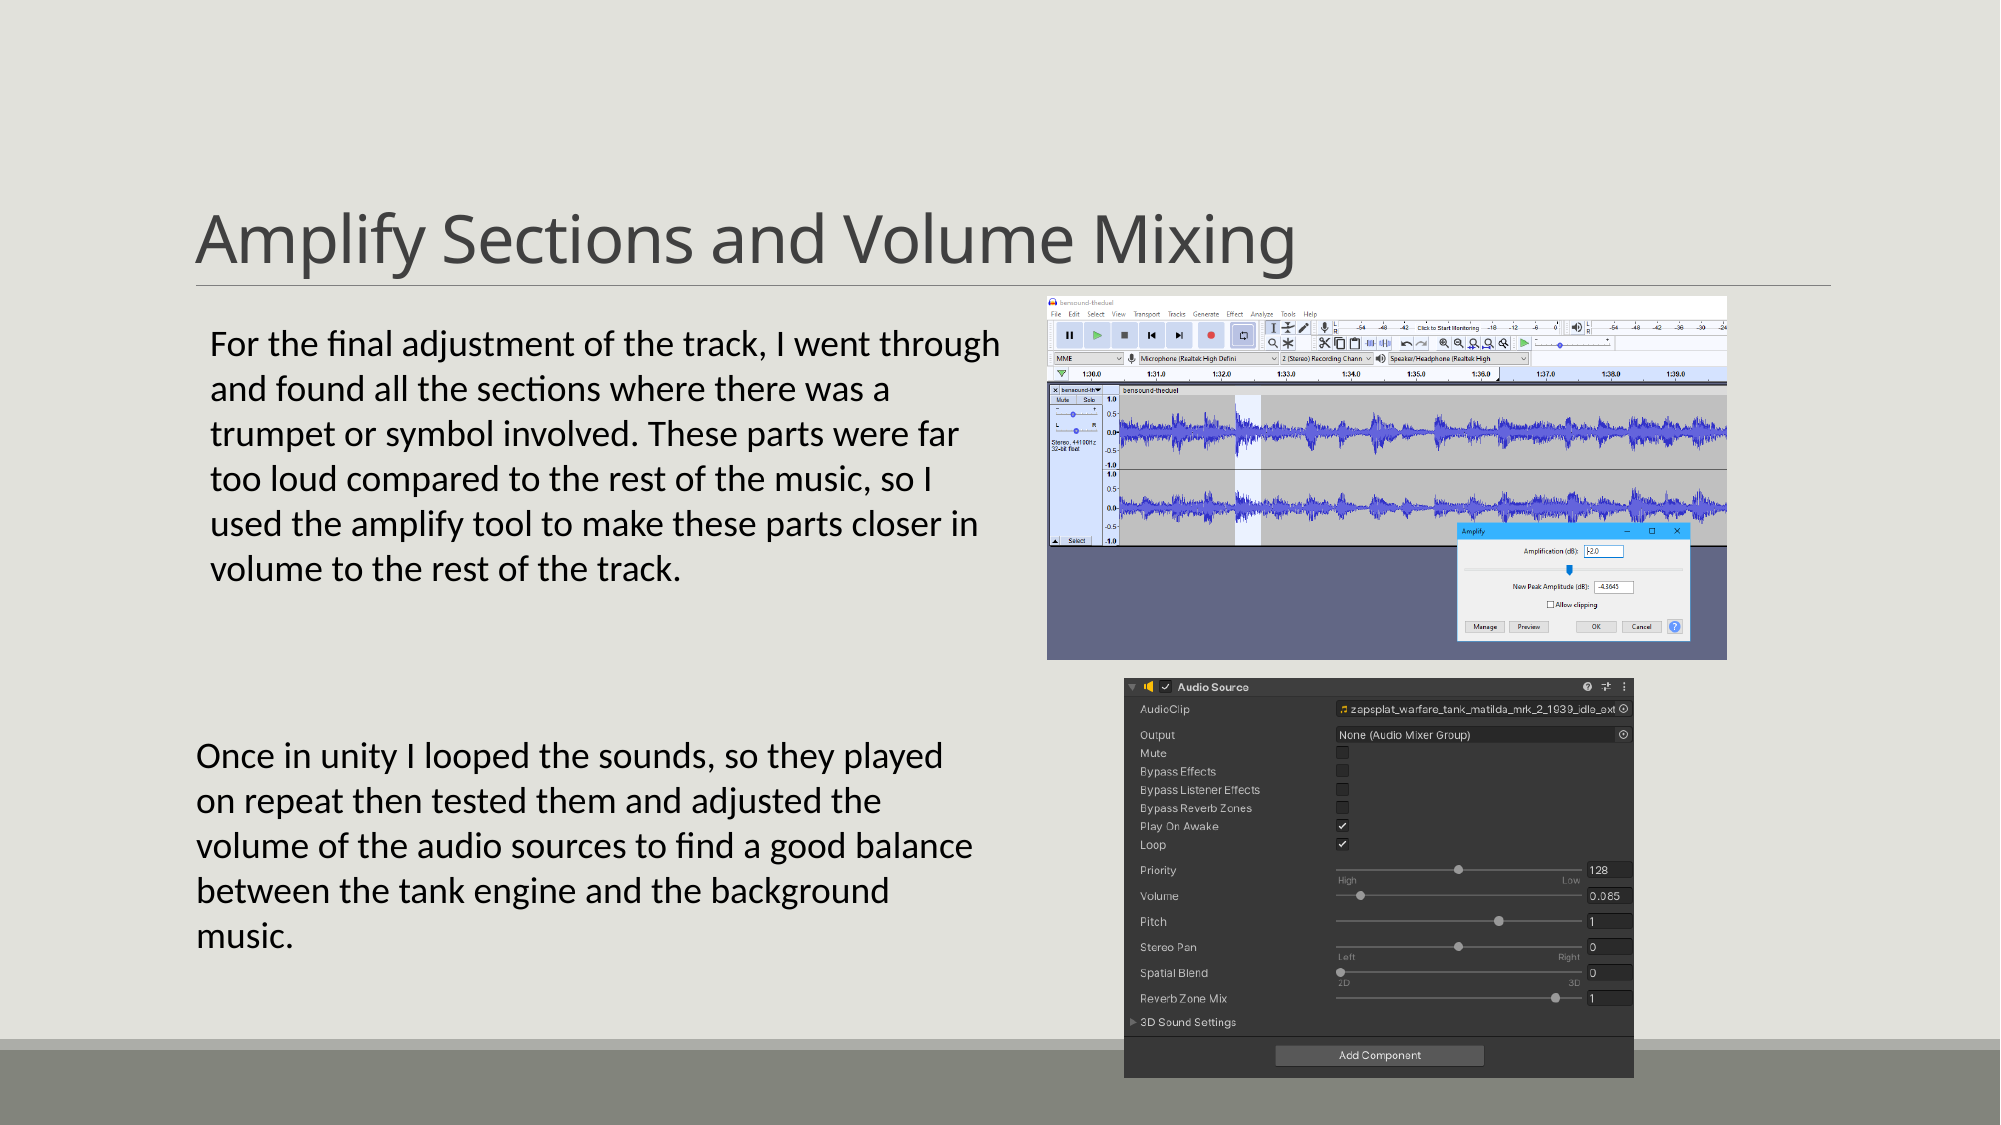

# Amplify Sections and Volume Mixing
For the final adjustment of the track, I went through and found all the sections where there was a trumpet or symbol involved. These parts were far too loud compared to the rest of the music, so I used the amplify tool to make these parts closer in volume to the rest of the track.
Once in unity I looped the sounds, so they played on repeat then tested them and adjusted the volume of the audio sources to find a good balance between the tank engine and the background music.